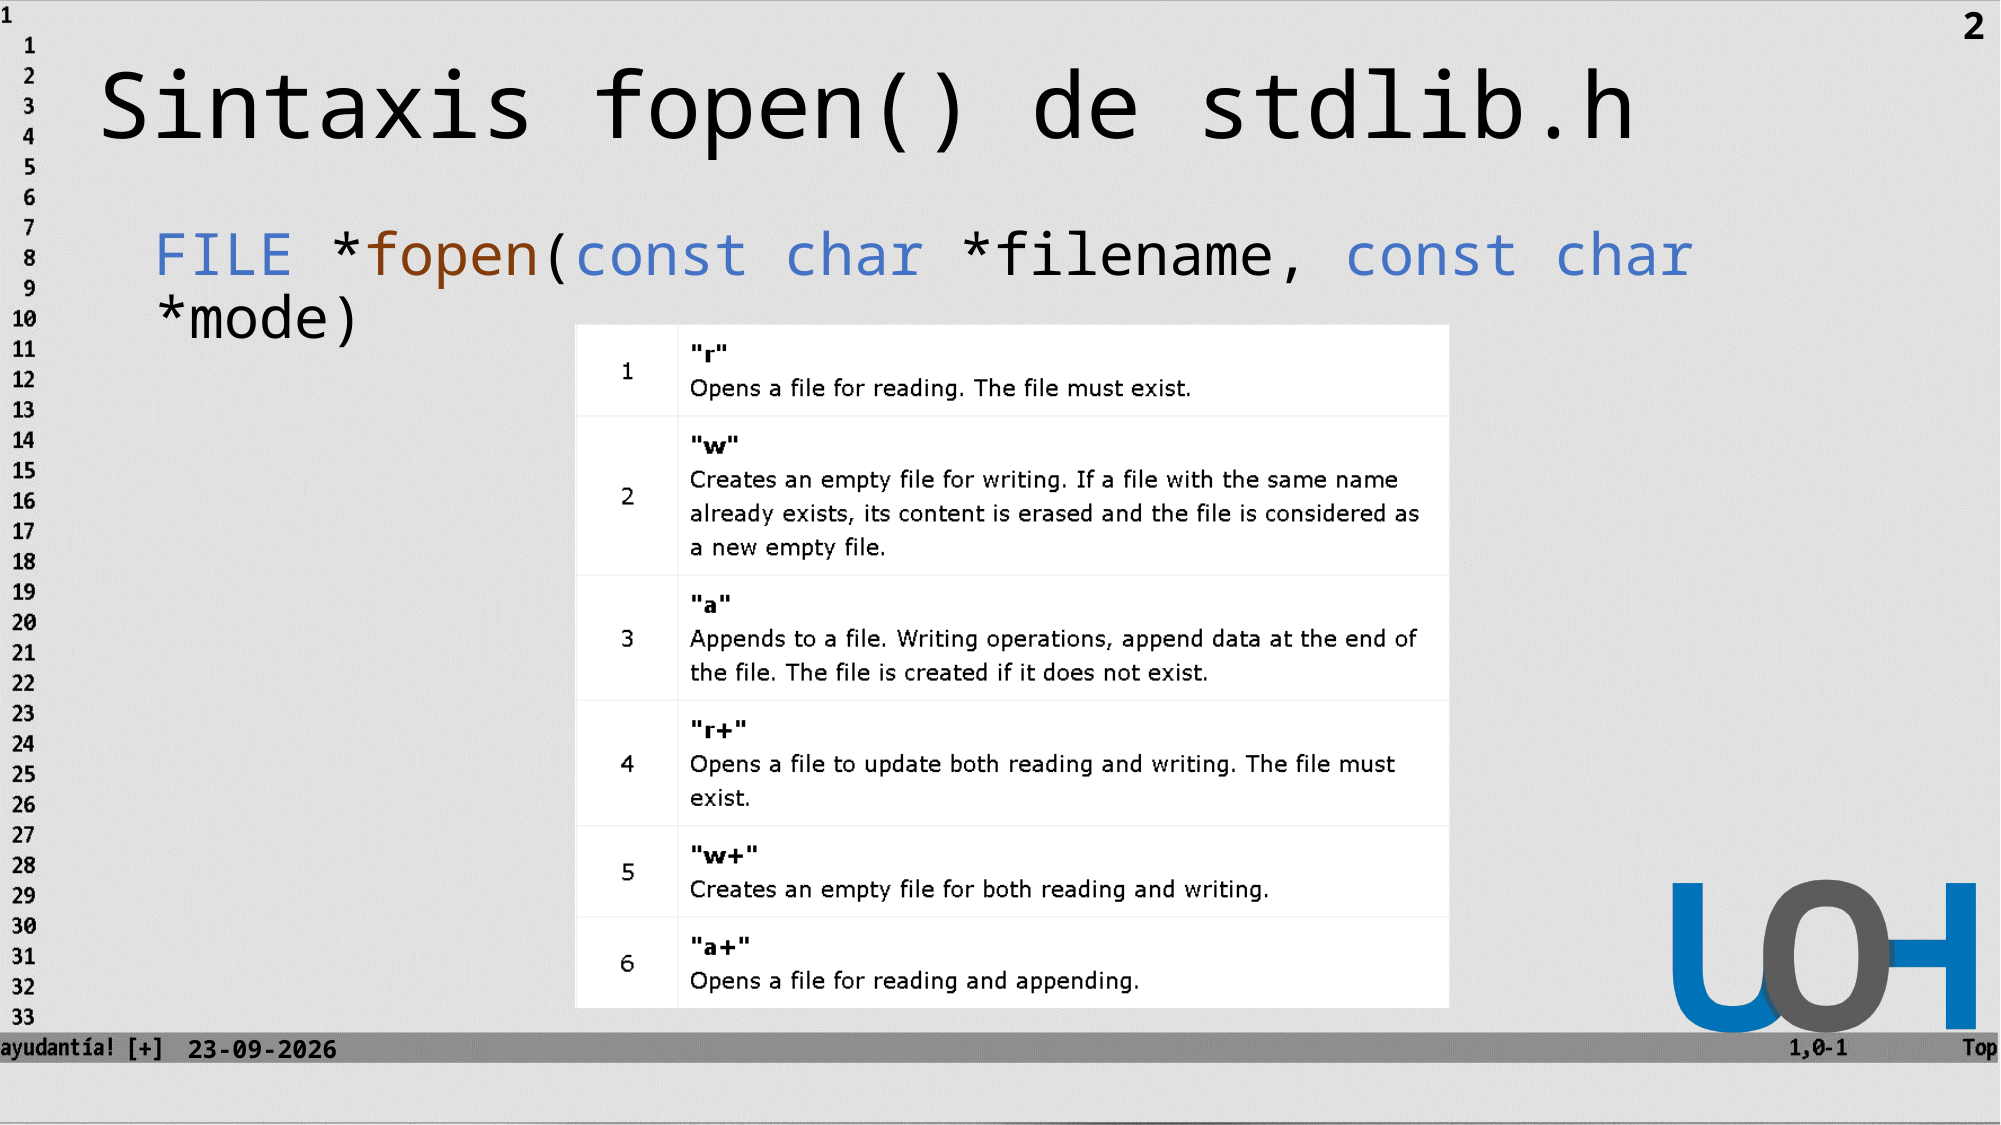

# Sintaxis fopen() de stdlib.h
2
FILE *fopen(const char *filename, const char *mode)